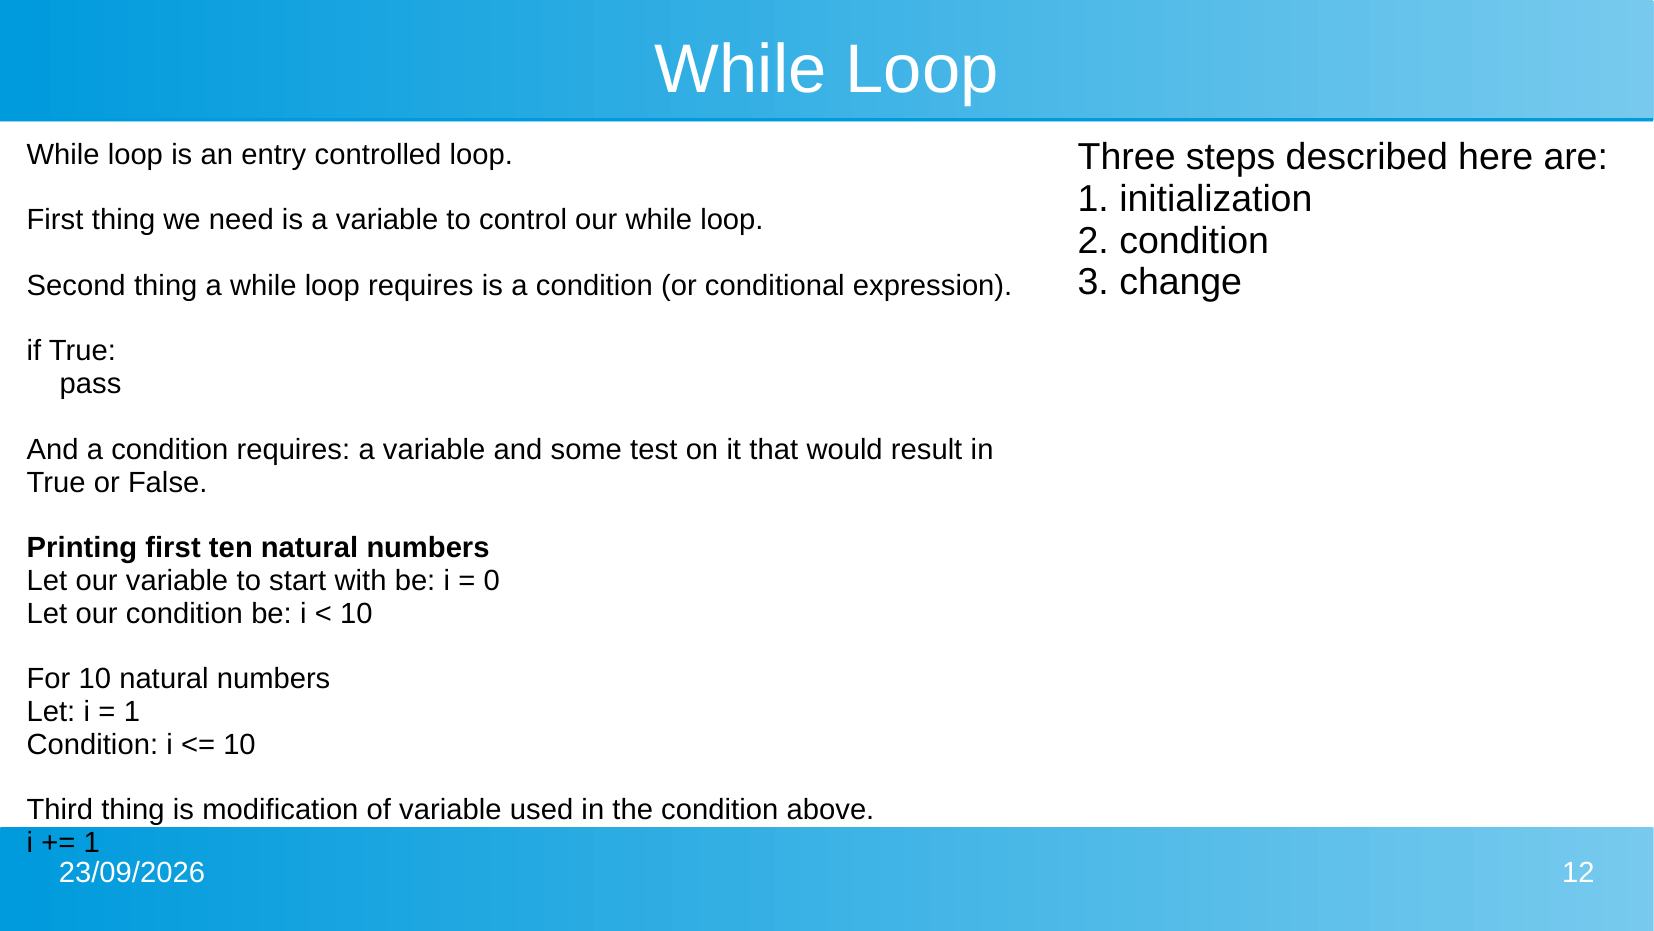

# While Loop
Three steps described here are:
1. initialization
2. condition
3. change
While loop is an entry controlled loop.
First thing we need is a variable to control our while loop.
Second thing a while loop requires is a condition (or conditional expression).
if True:
 pass
And a condition requires: a variable and some test on it that would result in True or False.
Printing first ten natural numbers
Let our variable to start with be: i = 0
Let our condition be: i < 10
For 10 natural numbers
Let: i = 1
Condition: i <= 10
Third thing is modification of variable used in the condition above.
i += 1
12